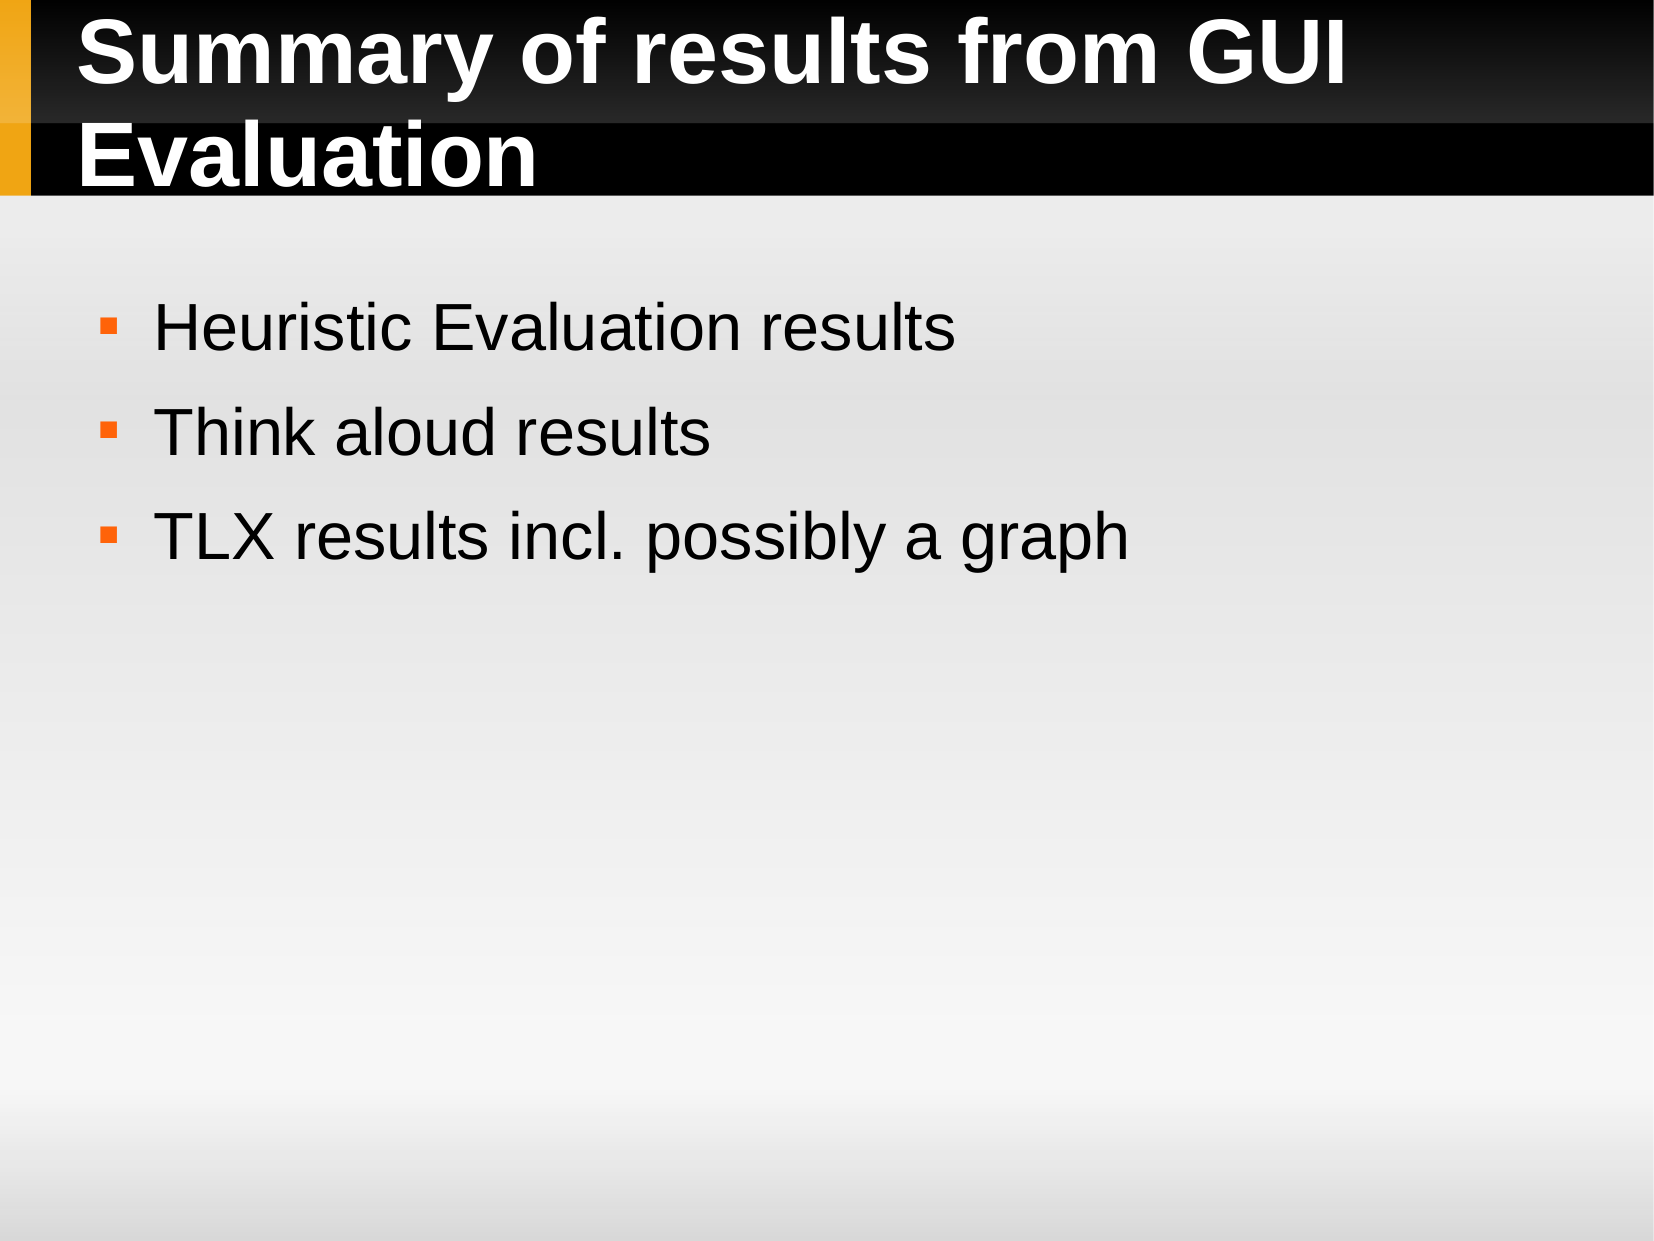

# Summary of results from GUI Evaluation
Heuristic Evaluation results
Think aloud results
TLX results incl. possibly a graph